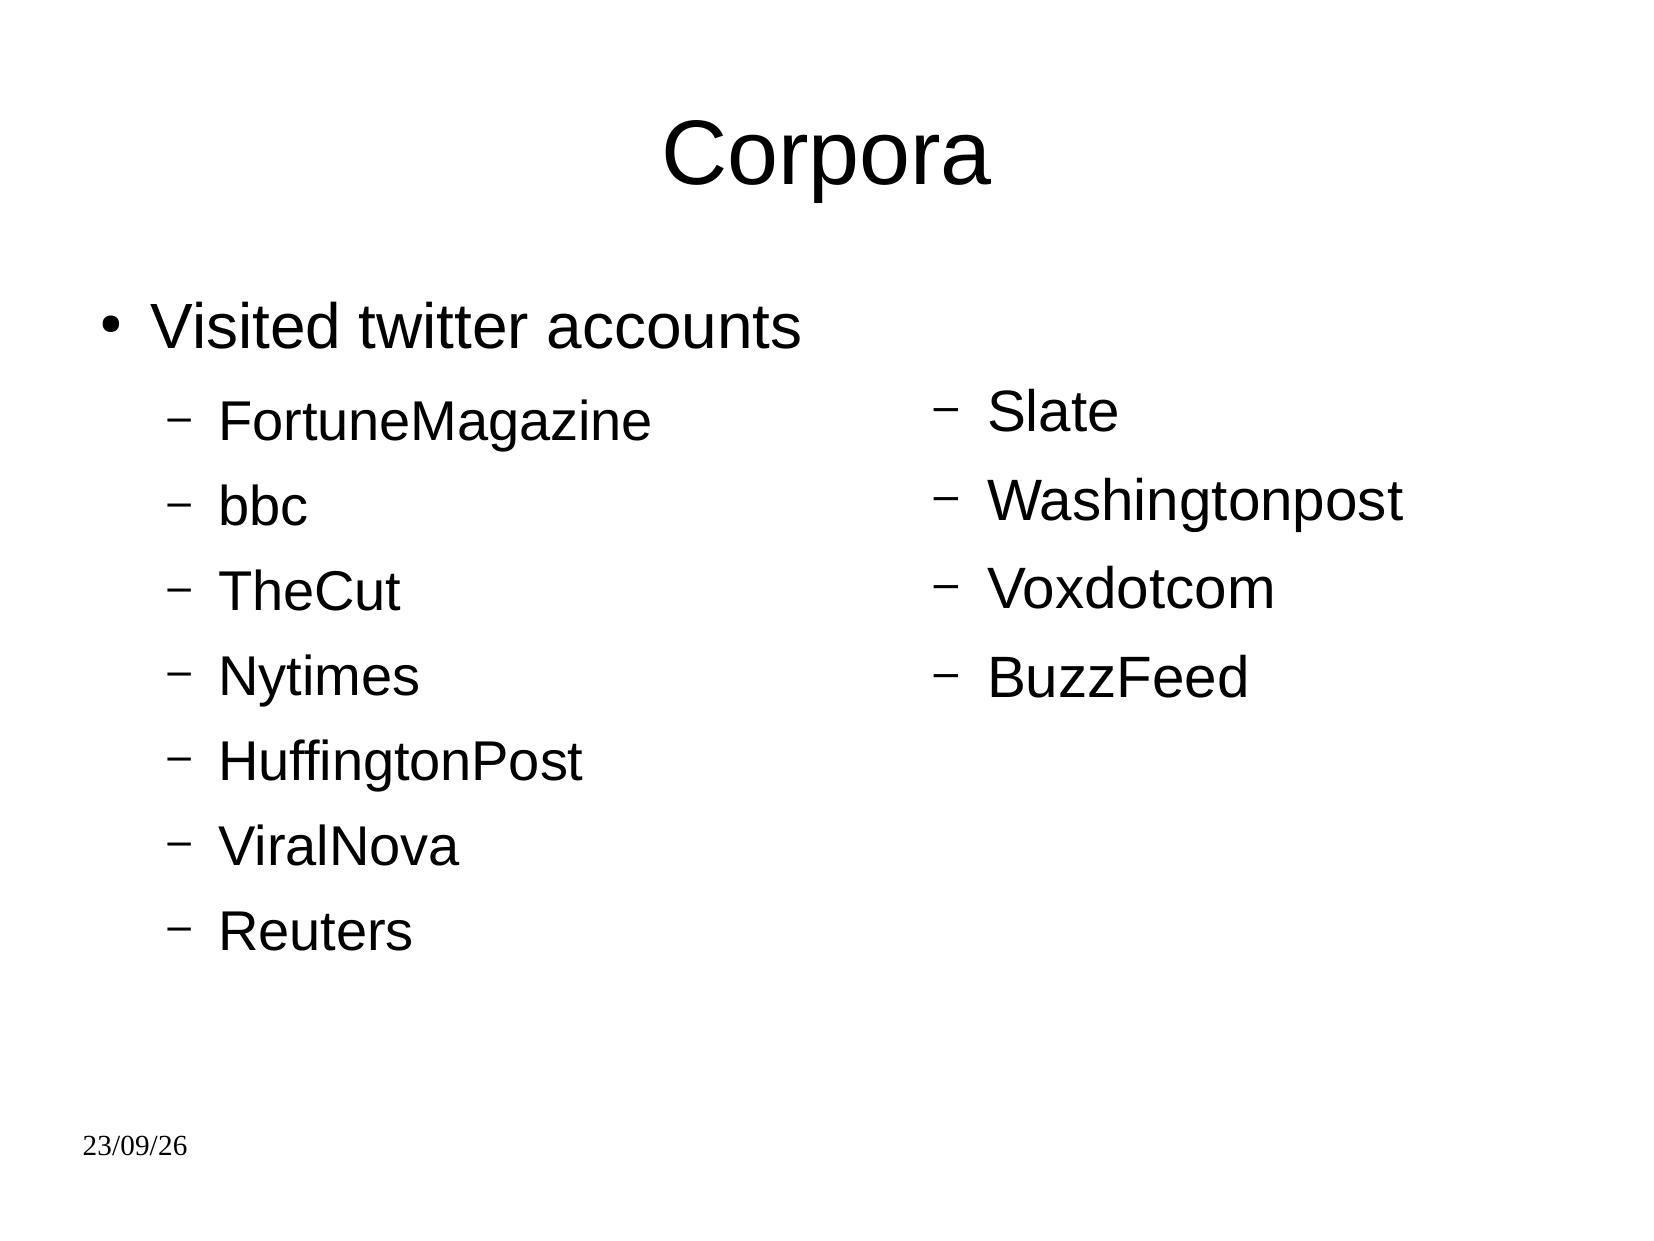

# Corpora
Visited twitter accounts
FortuneMagazine
bbc
TheCut
Nytimes
HuffingtonPost
ViralNova
Reuters
Slate
Washingtonpost
Voxdotcom
BuzzFeed